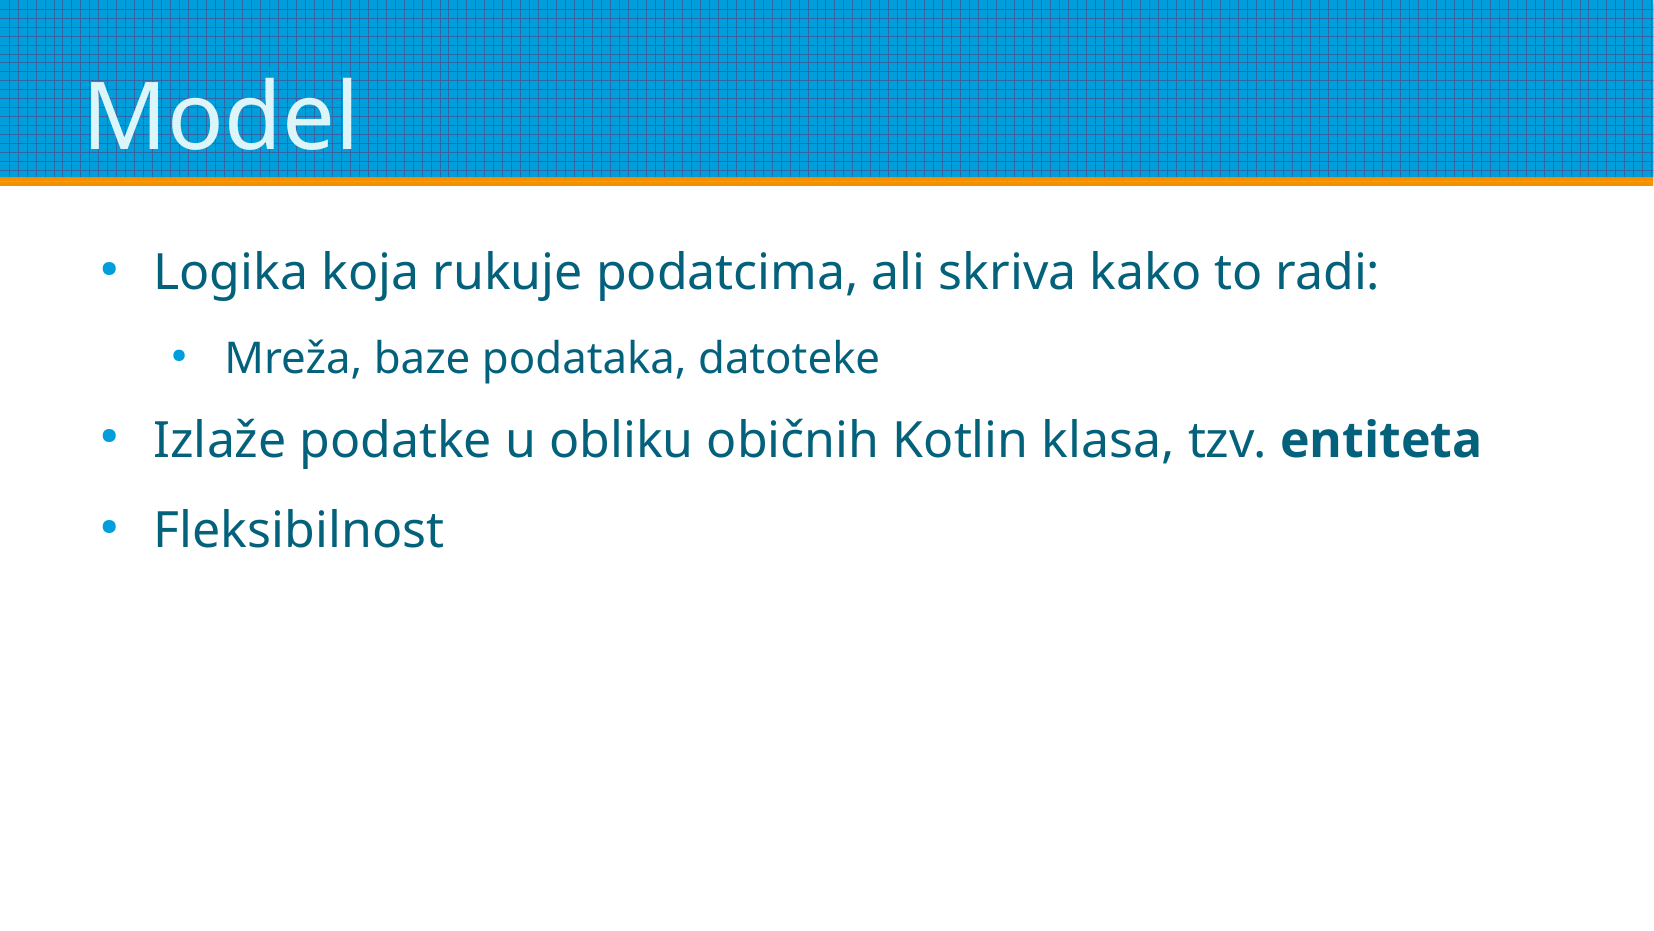

# Model
Logika koja rukuje podatcima, ali skriva kako to radi:
Mreža, baze podataka, datoteke
Izlaže podatke u obliku običnih Kotlin klasa, tzv. entiteta
Fleksibilnost